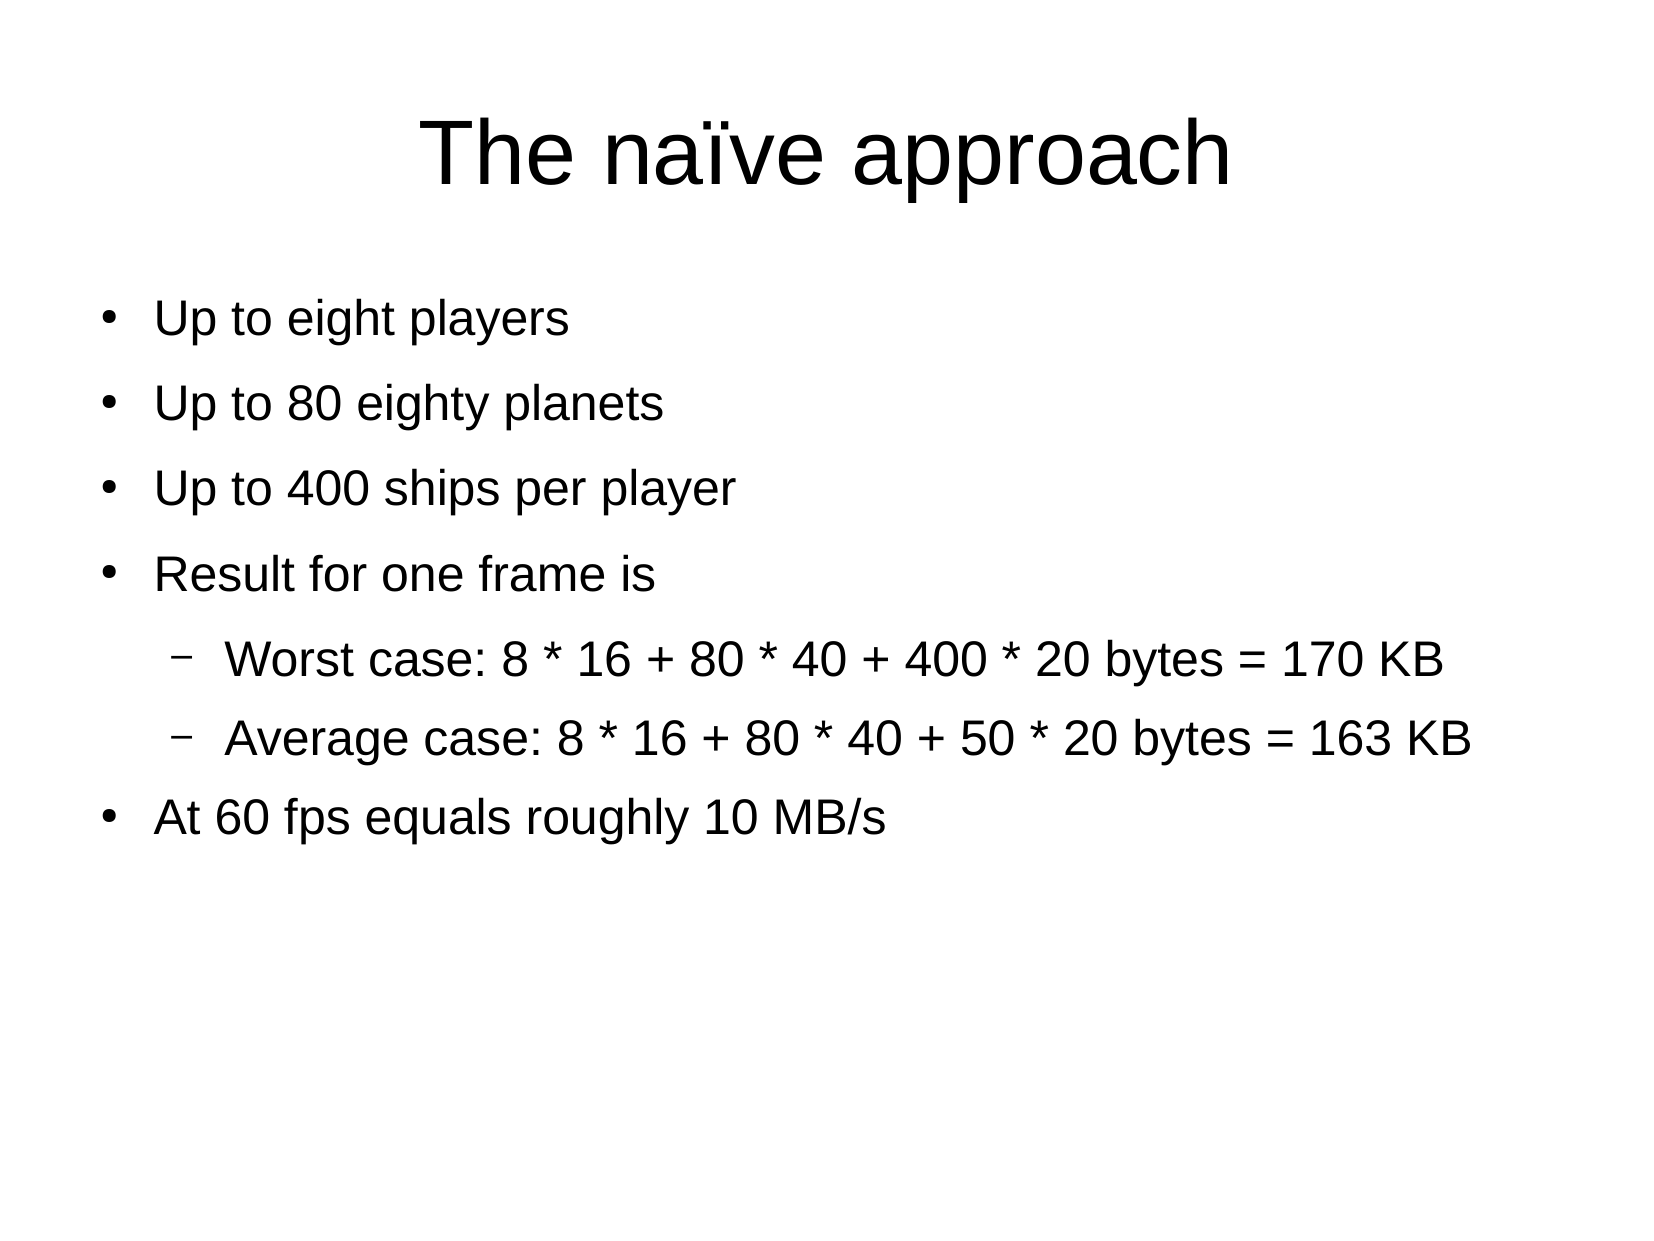

# The naïve approach
Up to eight players
Up to 80 eighty planets
Up to 400 ships per player
Result for one frame is
Worst case: 8 * 16 + 80 * 40 + 400 * 20 bytes = 170 KB
Average case: 8 * 16 + 80 * 40 + 50 * 20 bytes = 163 KB
At 60 fps equals roughly 10 MB/s